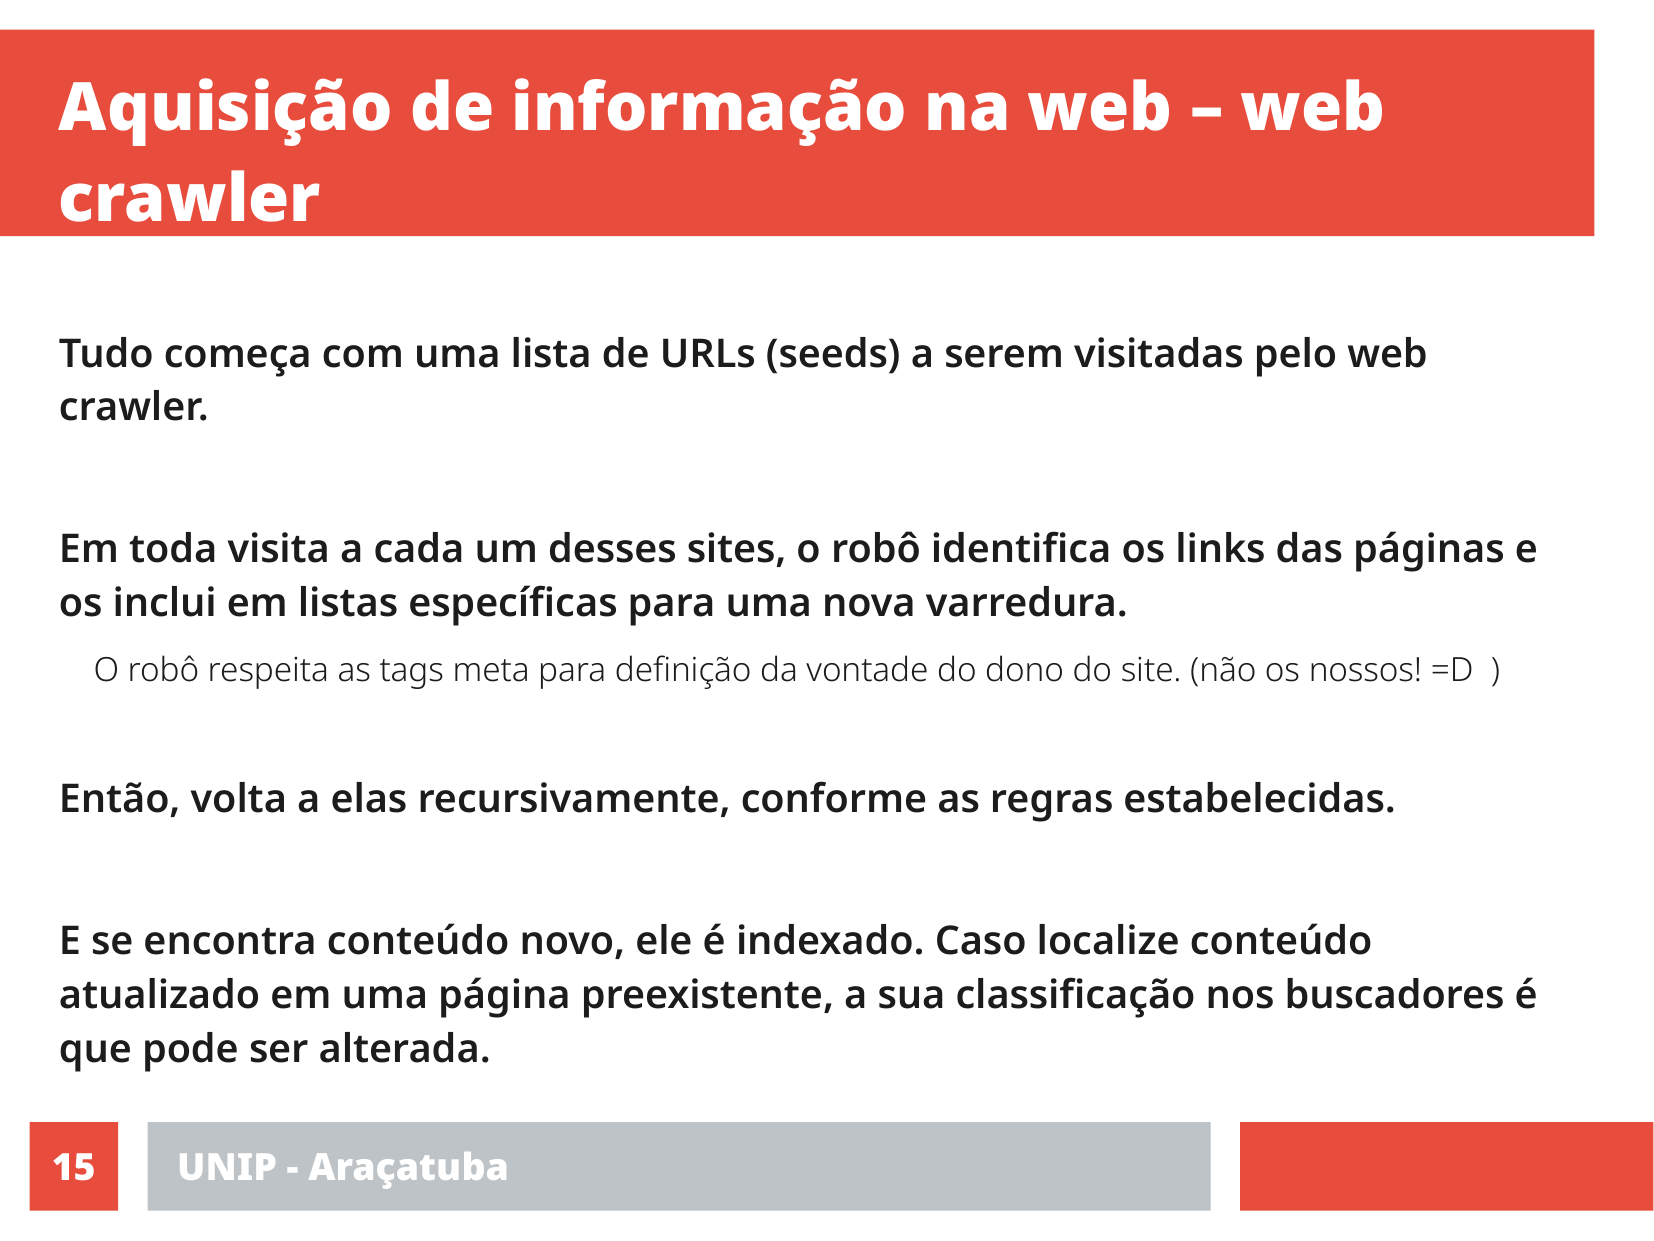

# Aquisição de informação na web – web crawler
Tudo começa com uma lista de URLs (seeds) a serem visitadas pelo web crawler.
Em toda visita a cada um desses sites, o robô identifica os links das páginas e os inclui em listas específicas para uma nova varredura.
O robô respeita as tags meta para definição da vontade do dono do site. (não os nossos! =D )
Então, volta a elas recursivamente, conforme as regras estabelecidas.
E se encontra conteúdo novo, ele é indexado. Caso localize conteúdo atualizado em uma página preexistente, a sua classificação nos buscadores é que pode ser alterada.
15
UNIP - Araçatuba